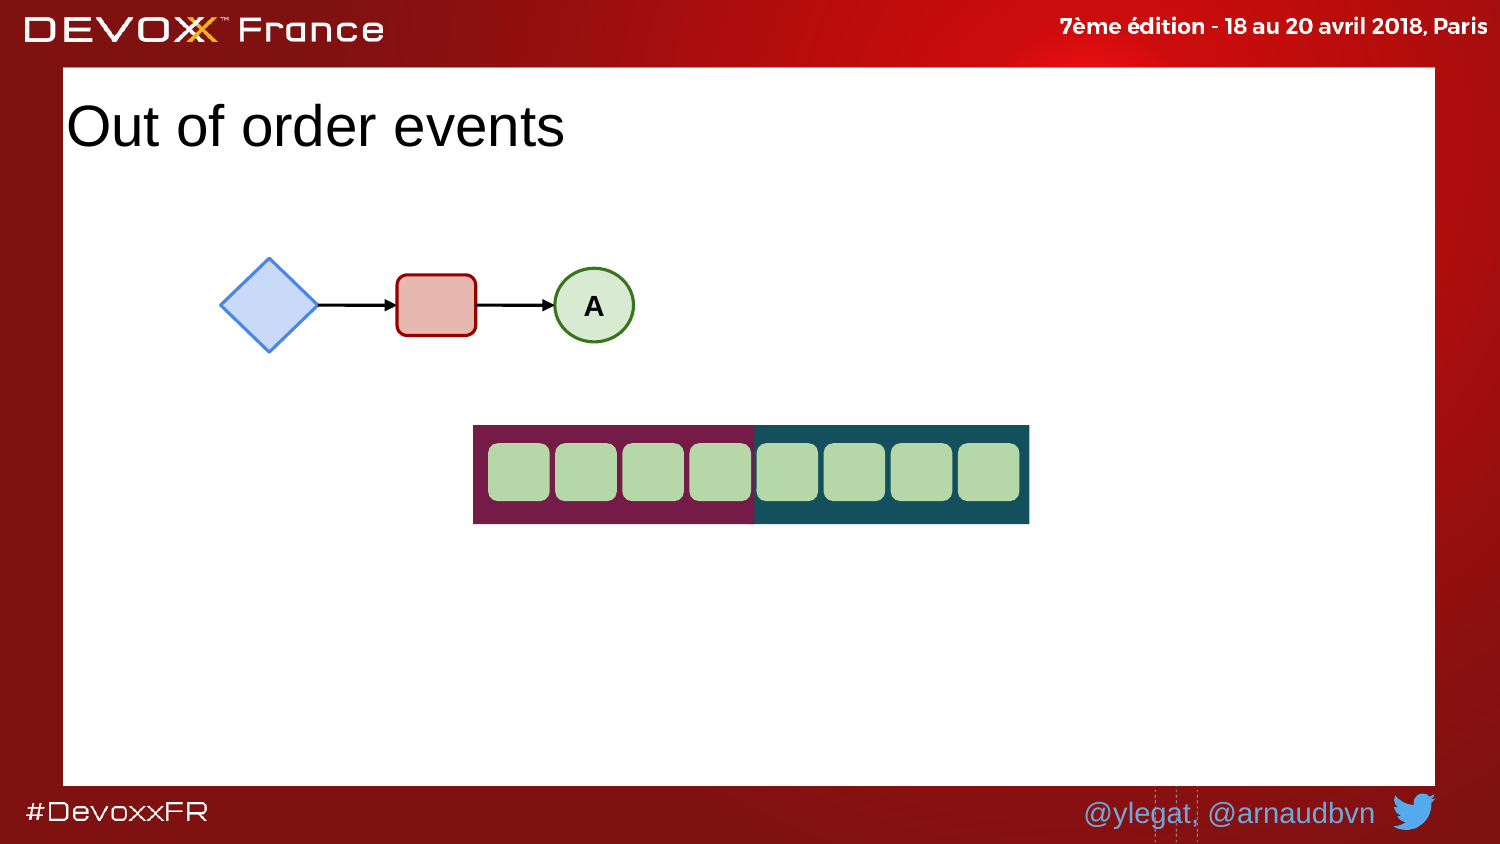

# Out of order events
A
@ylegat, @arnaudbvn